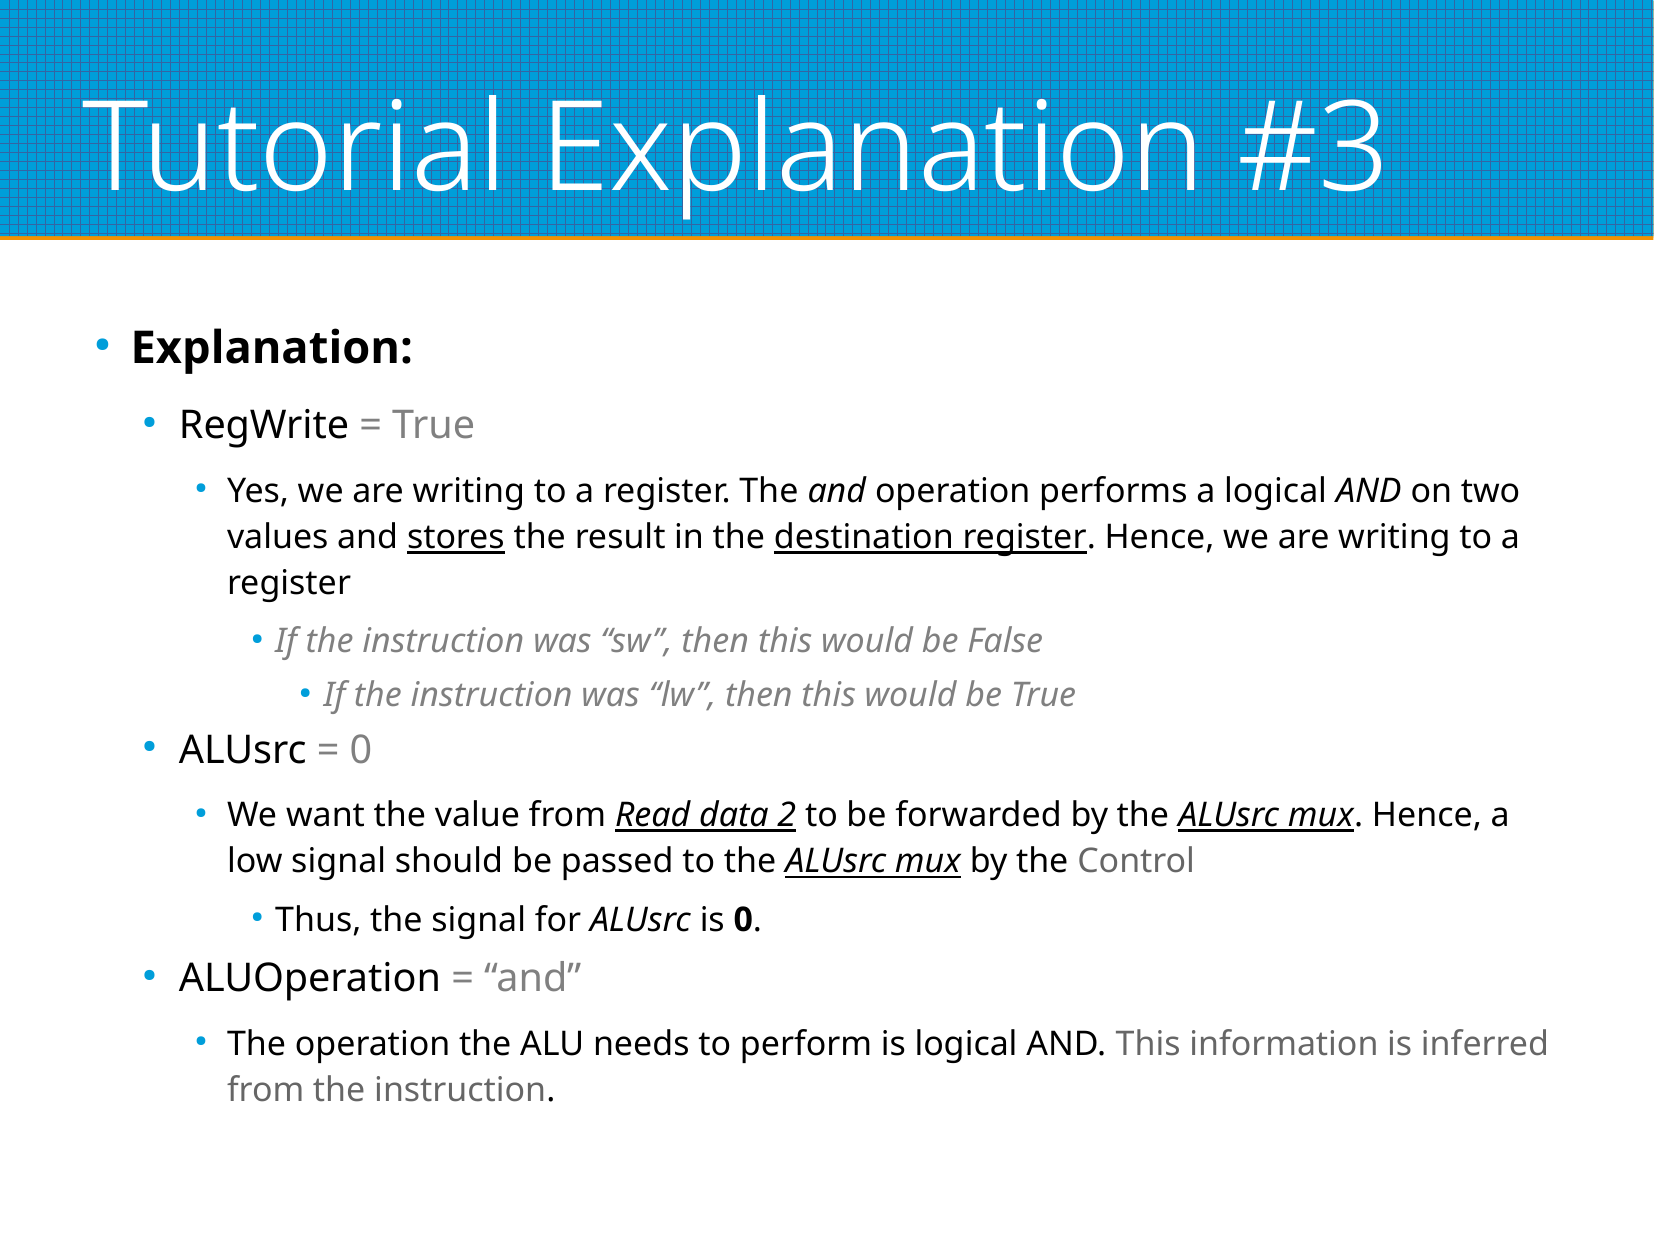

# Tutorial Explanation #3
Explanation:
RegWrite = True
Yes, we are writing to a register. The and operation performs a logical AND on two values and stores the result in the destination register. Hence, we are writing to a register
If the instruction was ‘‘sw’’, then this would be False
If the instruction was ‘‘lw’’, then this would be True
ALUsrc = 0
We want the value from Read data 2 to be forwarded by the ALUsrc mux. Hence, a low signal should be passed to the ALUsrc mux by the Control
Thus, the signal for ALUsrc is 0.
ALUOperation = ‘‘and’’
The operation the ALU needs to perform is logical AND. This information is inferred from the instruction.